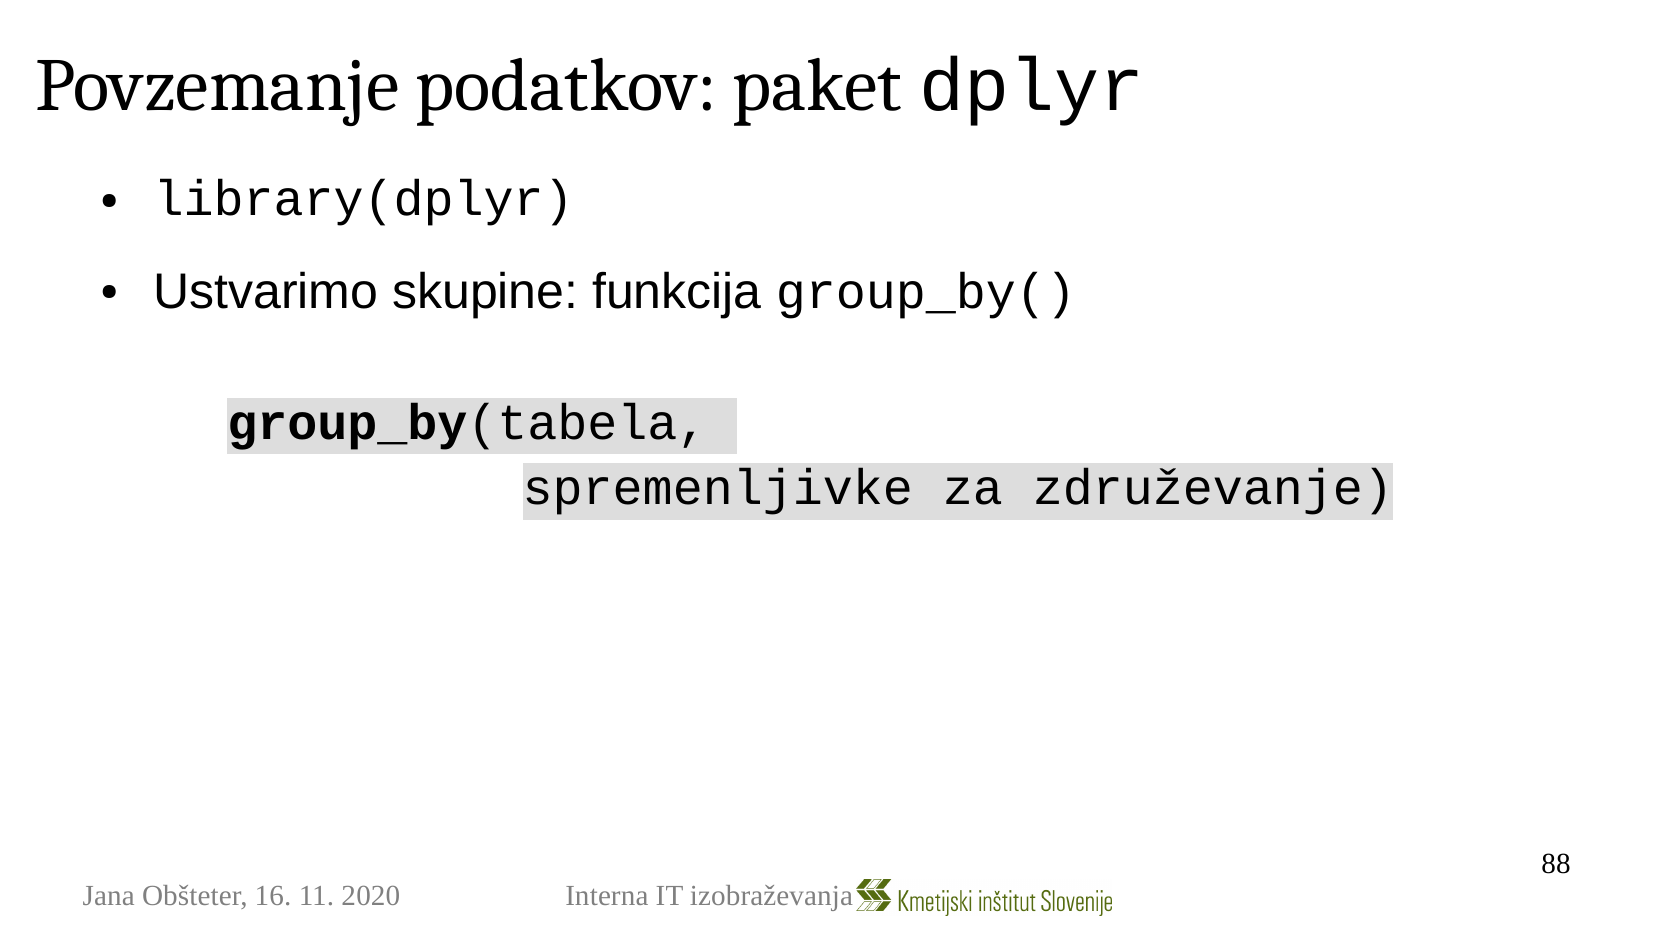

# Povzemanje podatkov: paket dplyr
library(dplyr)
Ustvarimo skupine: funkcija group_by()
 	group_by(tabela,
					spremenljivke za združevanje)
88